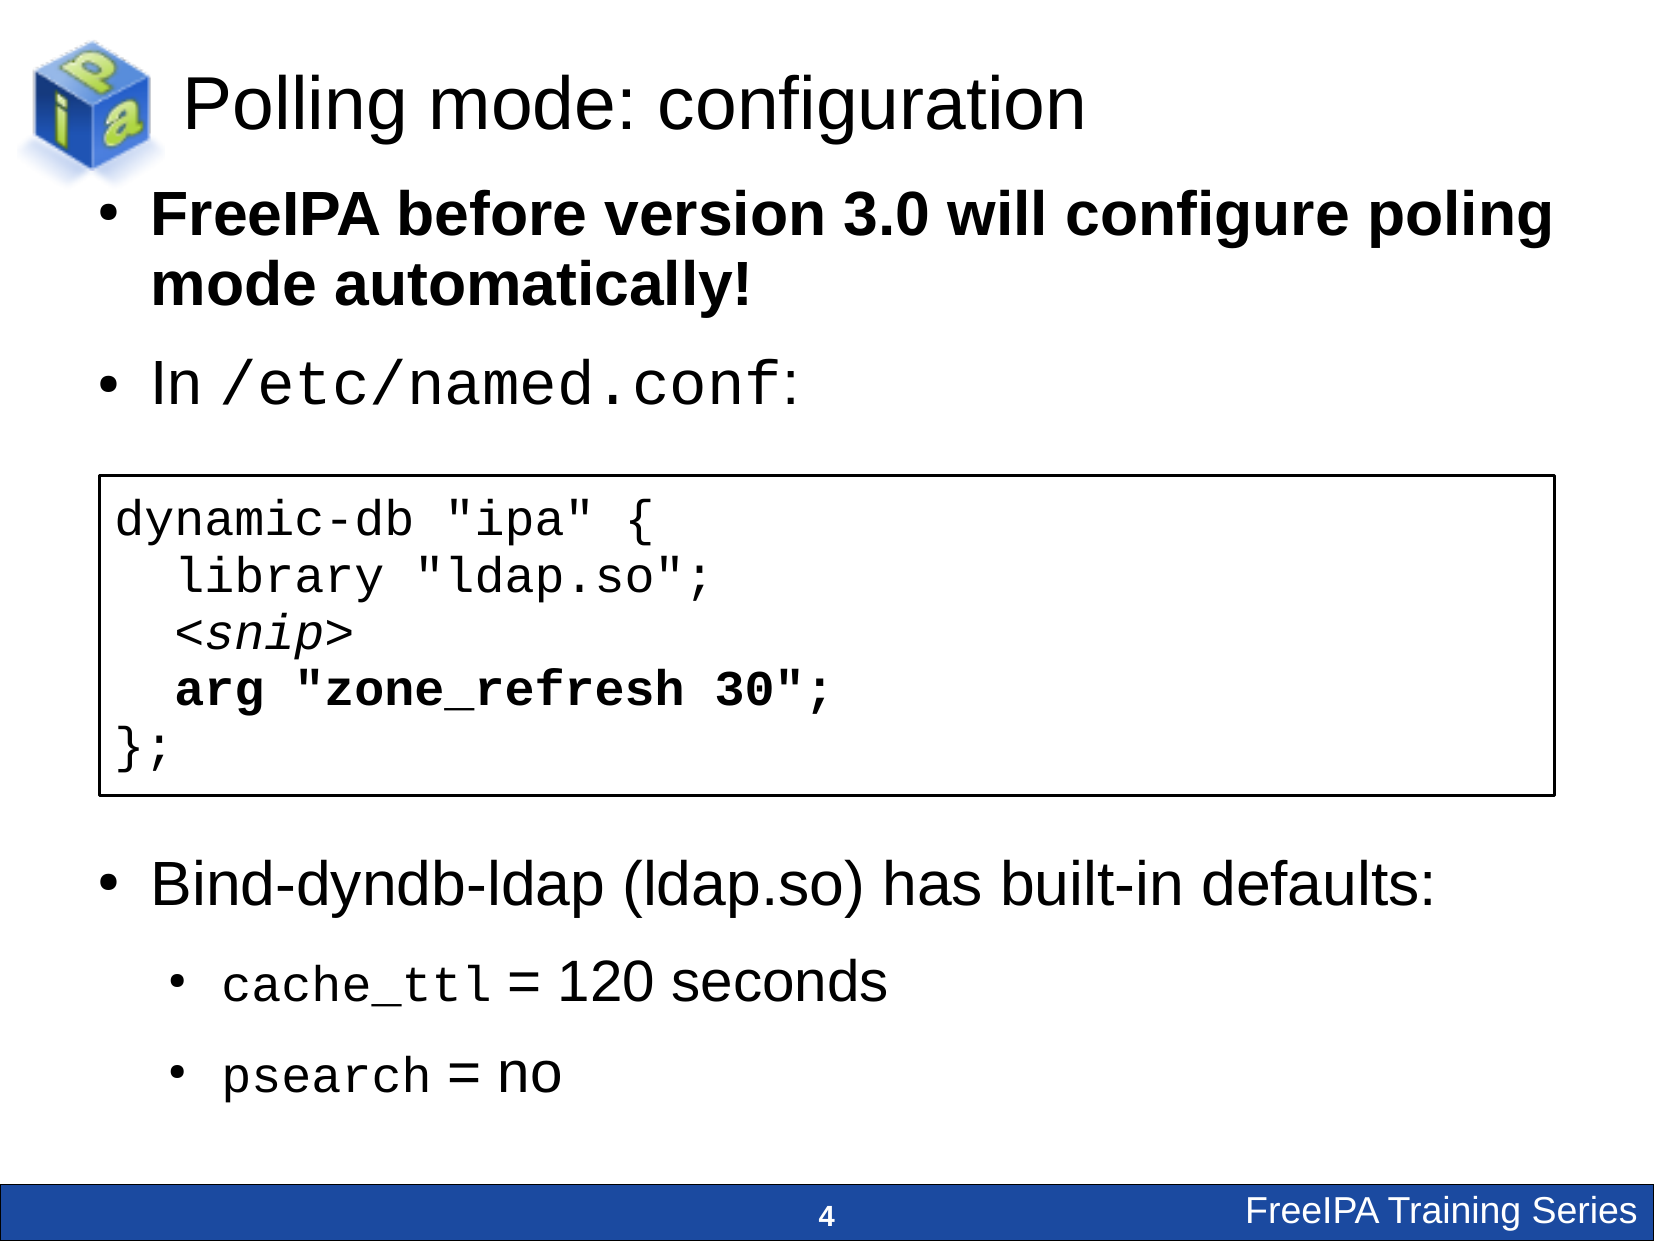

# Polling mode: configuration
FreeIPA before version 3.0 will configure poling mode automatically!
In /etc/named.conf:
Bind-dyndb-ldap (ldap.so) has built-in defaults:
cache_ttl = 120 seconds
psearch = no
dynamic-db "ipa" {
 library "ldap.so";
 <snip>
 arg "zone_refresh 30";
};
4